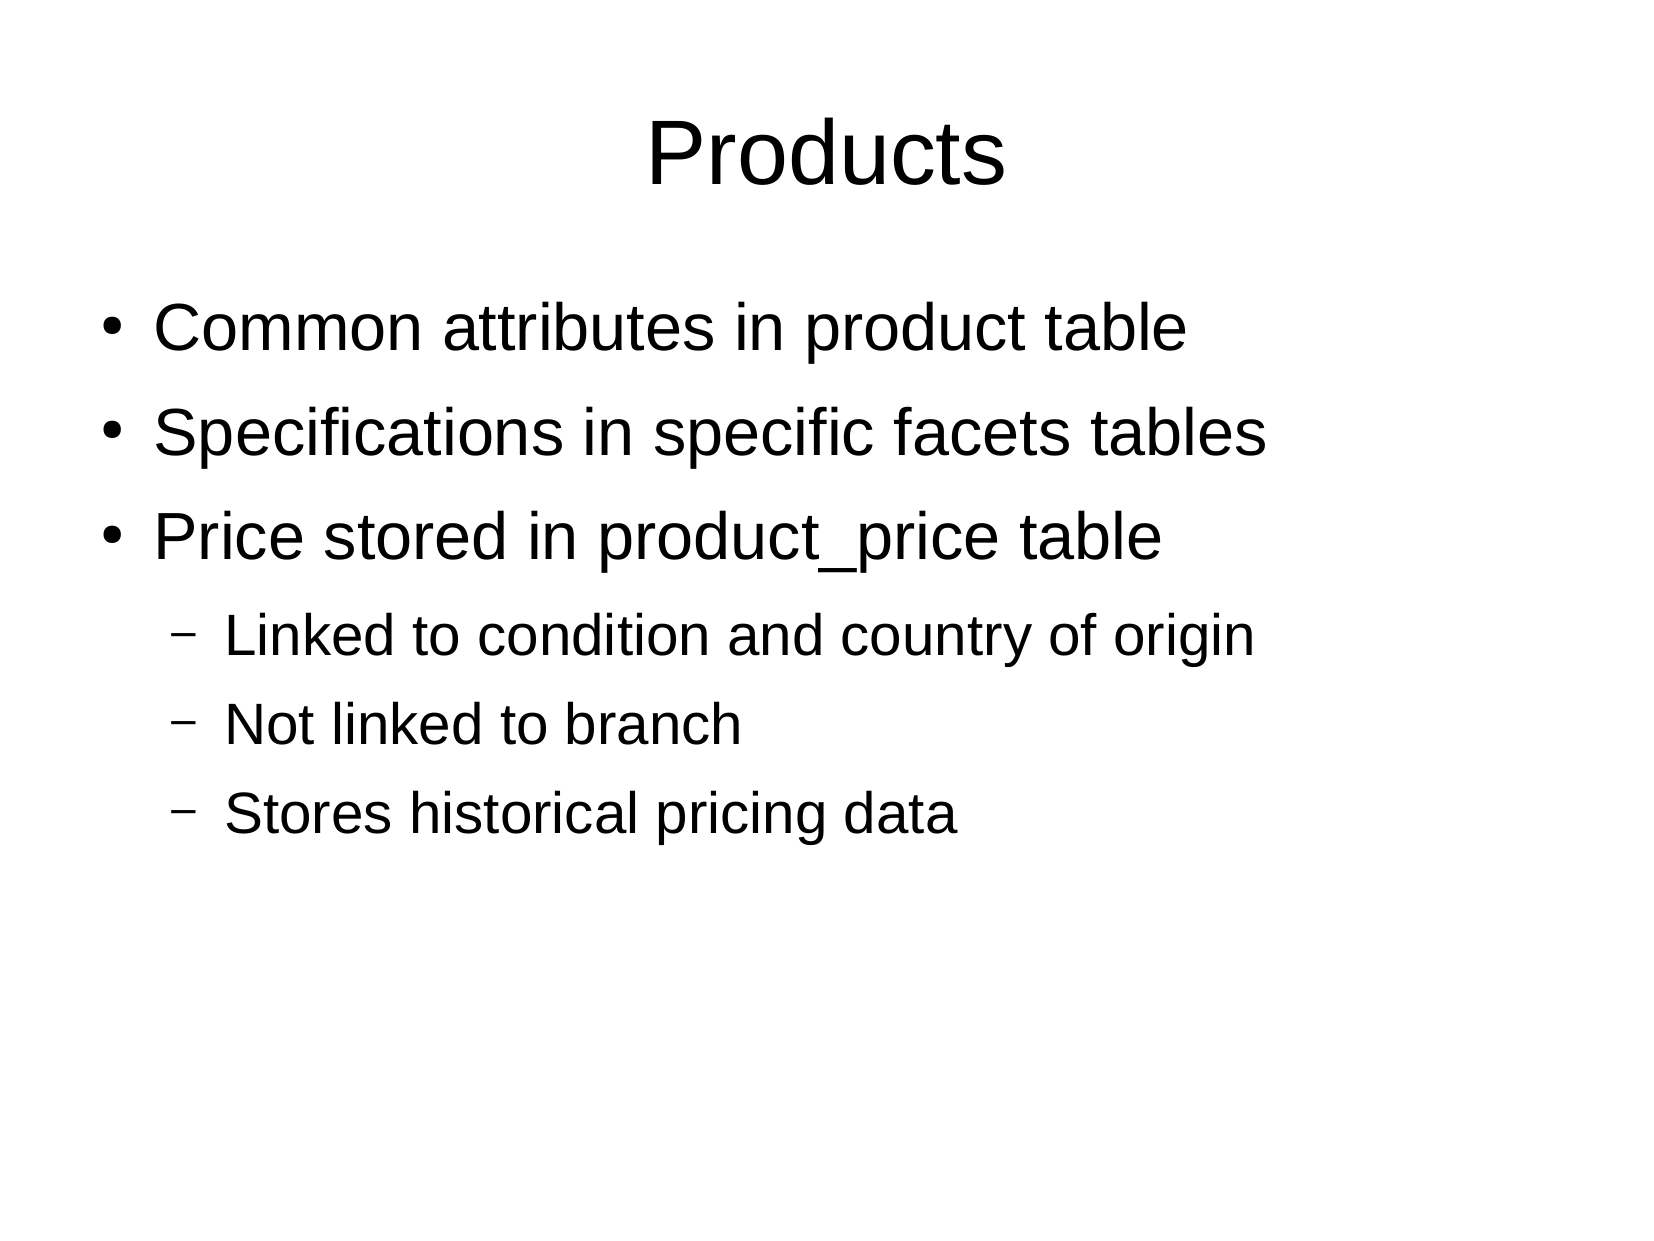

# Products
Common attributes in product table
Specifications in specific facets tables
Price stored in product_price table
Linked to condition and country of origin
Not linked to branch
Stores historical pricing data